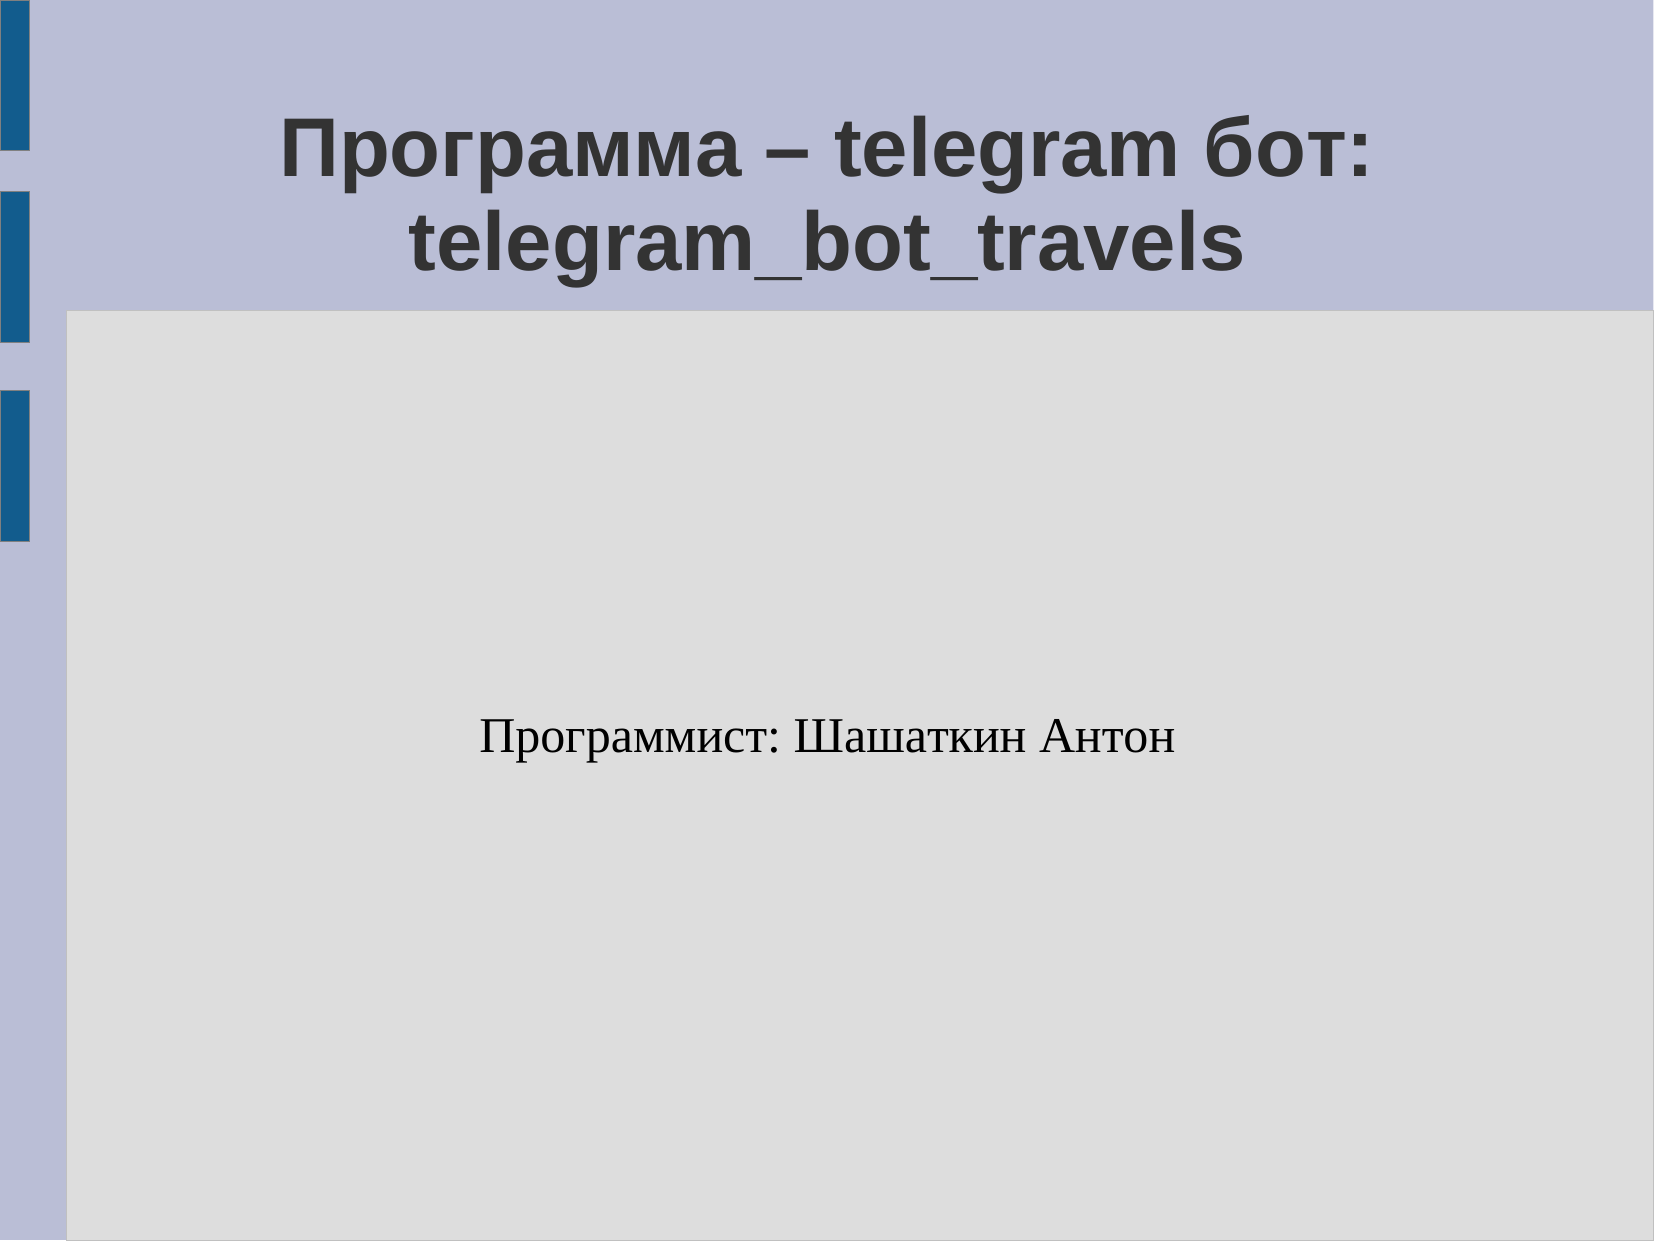

# Программа – telegram бот: telegram_bot_travels
Программист: Шашаткин Антон